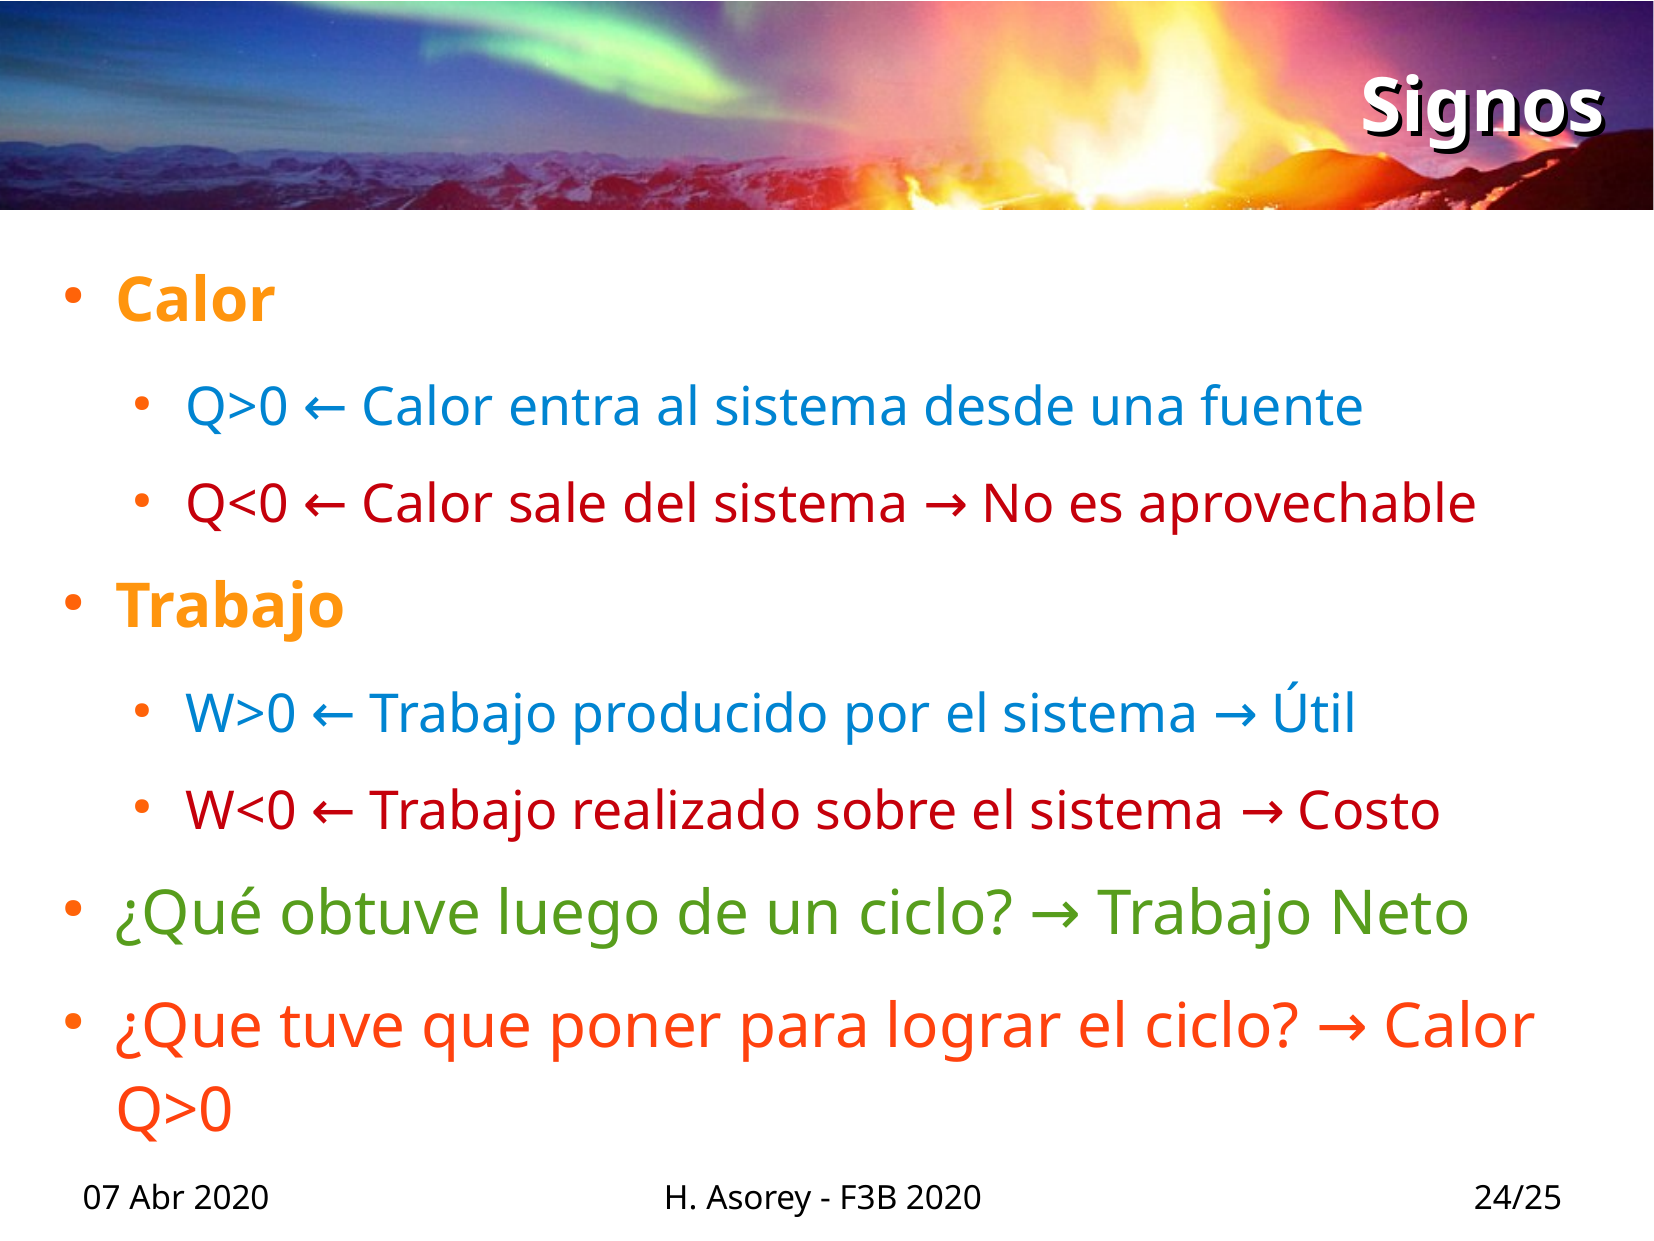

# Signos
Calor
Q>0 ← Calor entra al sistema desde una fuente
Q<0 ← Calor sale del sistema → No es aprovechable
Trabajo
W>0 ← Trabajo producido por el sistema → Útil
W<0 ← Trabajo realizado sobre el sistema → Costo
¿Qué obtuve luego de un ciclo? → Trabajo Neto
¿Que tuve que poner para lograr el ciclo? → Calor Q>0
07 Abr 2020
H. Asorey - F3B 2020
24